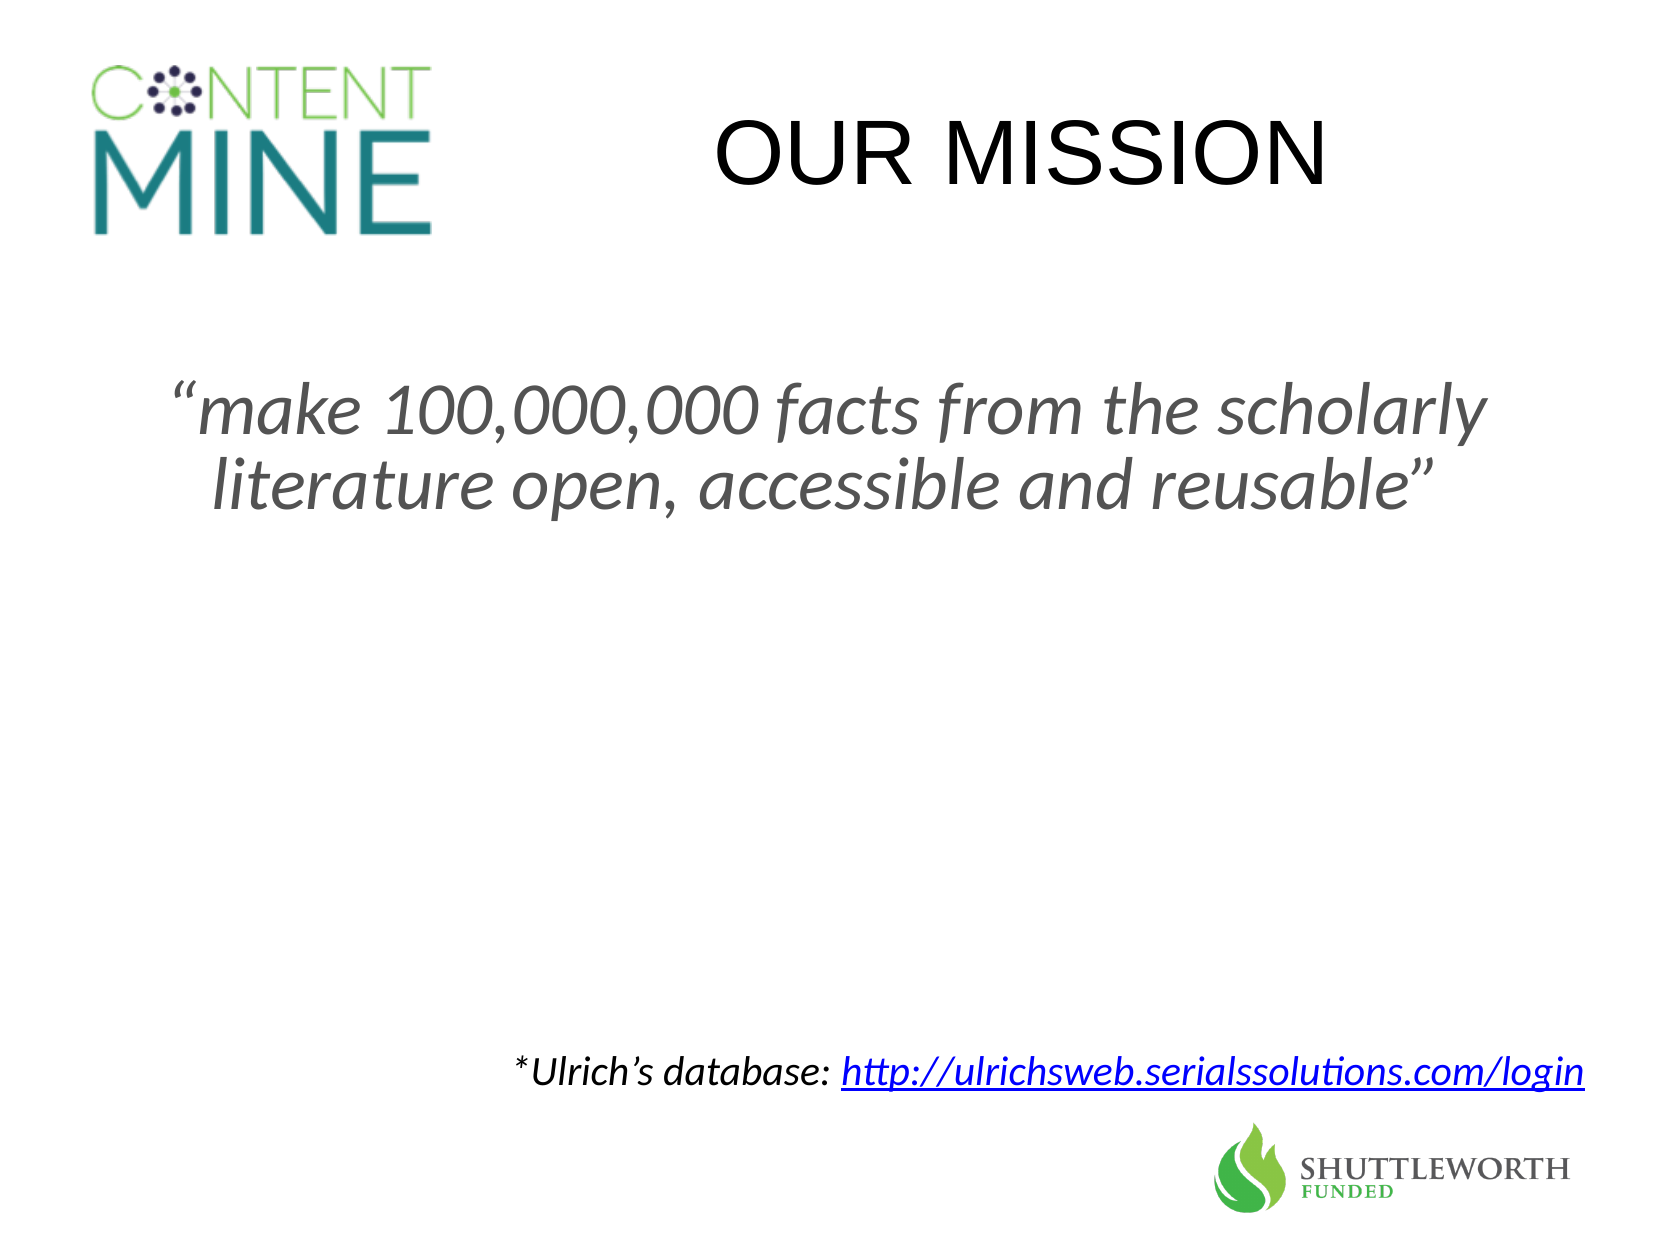

# OUR MISSION
“make 100,000,000 facts from the scholarly literature open, accessible and reusable”
*Ulrich’s database: http://ulrichsweb.serialssolutions.com/login